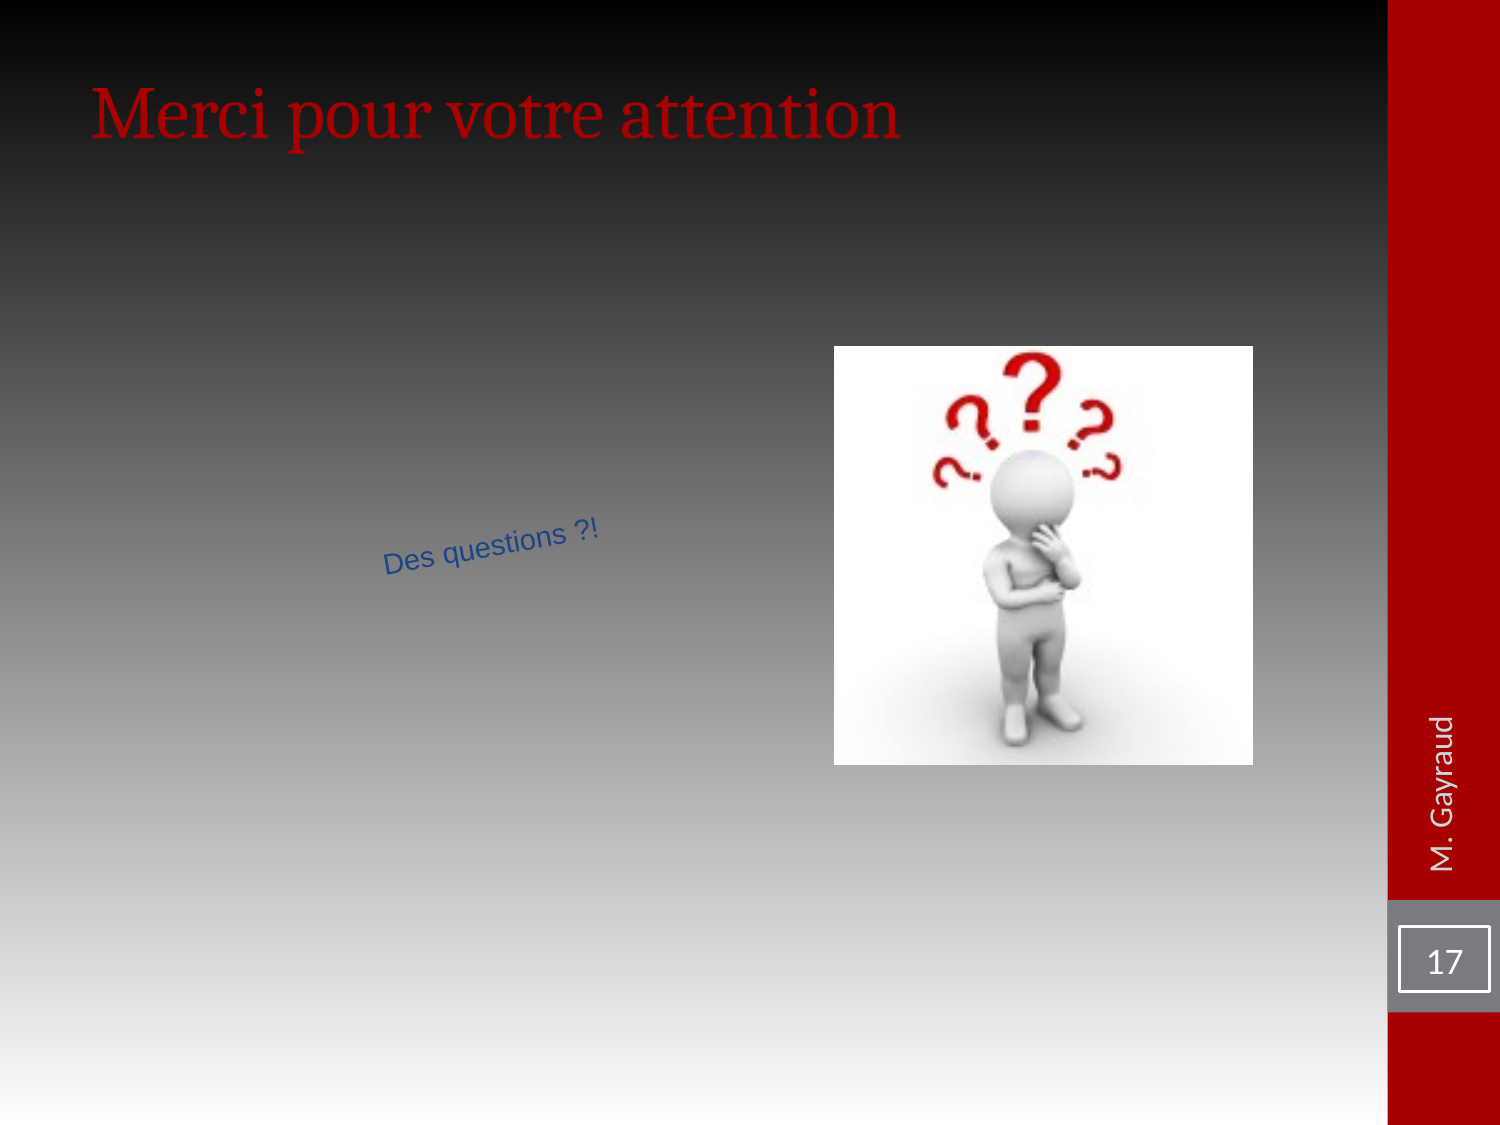

# Merci pour votre attention
Des questions ?!
M. Gayraud